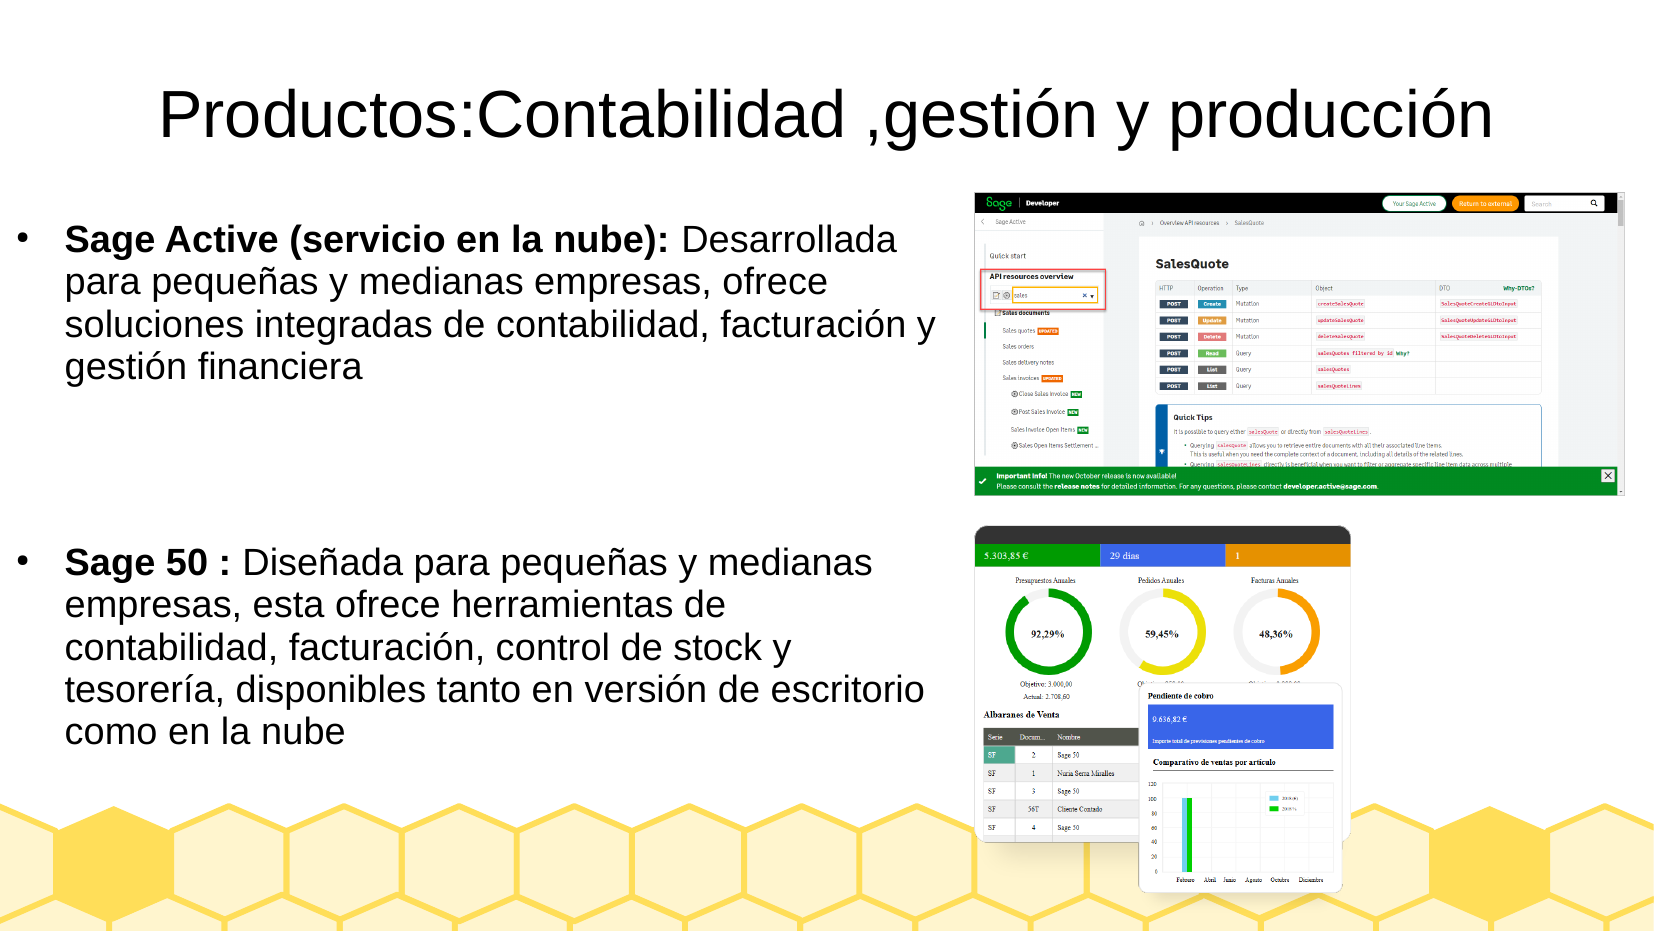

# Productos:Contabilidad ,gestión y producción
Sage Active (servicio en la nube): Desarrollada para pequeñas y medianas empresas, ofrece soluciones integradas de contabilidad, facturación y gestión financiera
Sage 50 : Diseñada para pequeñas y medianas empresas, esta ofrece herramientas de contabilidad, facturación, control de stock y tesorería, disponibles tanto en versión de escritorio como en la nube